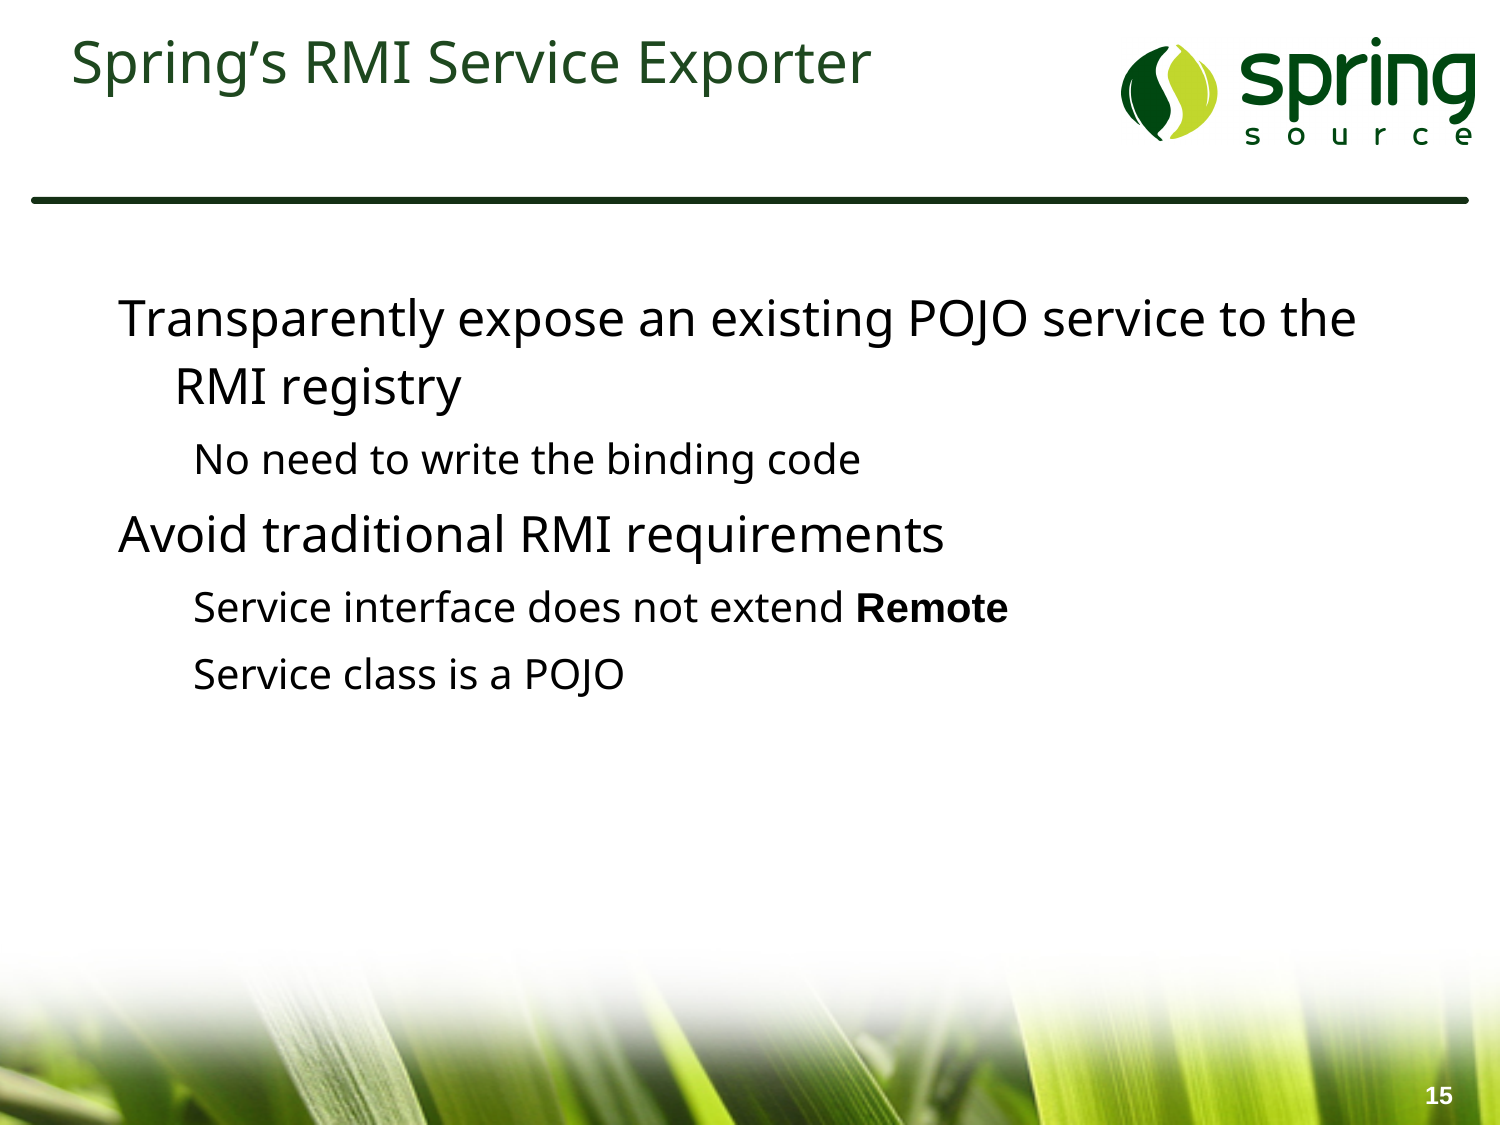

# Spring’s RMI Service Exporter
Transparently expose an existing POJO service to the RMI registry
No need to write the binding code
Avoid traditional RMI requirements
Service interface does not extend Remote
Service class is a POJO